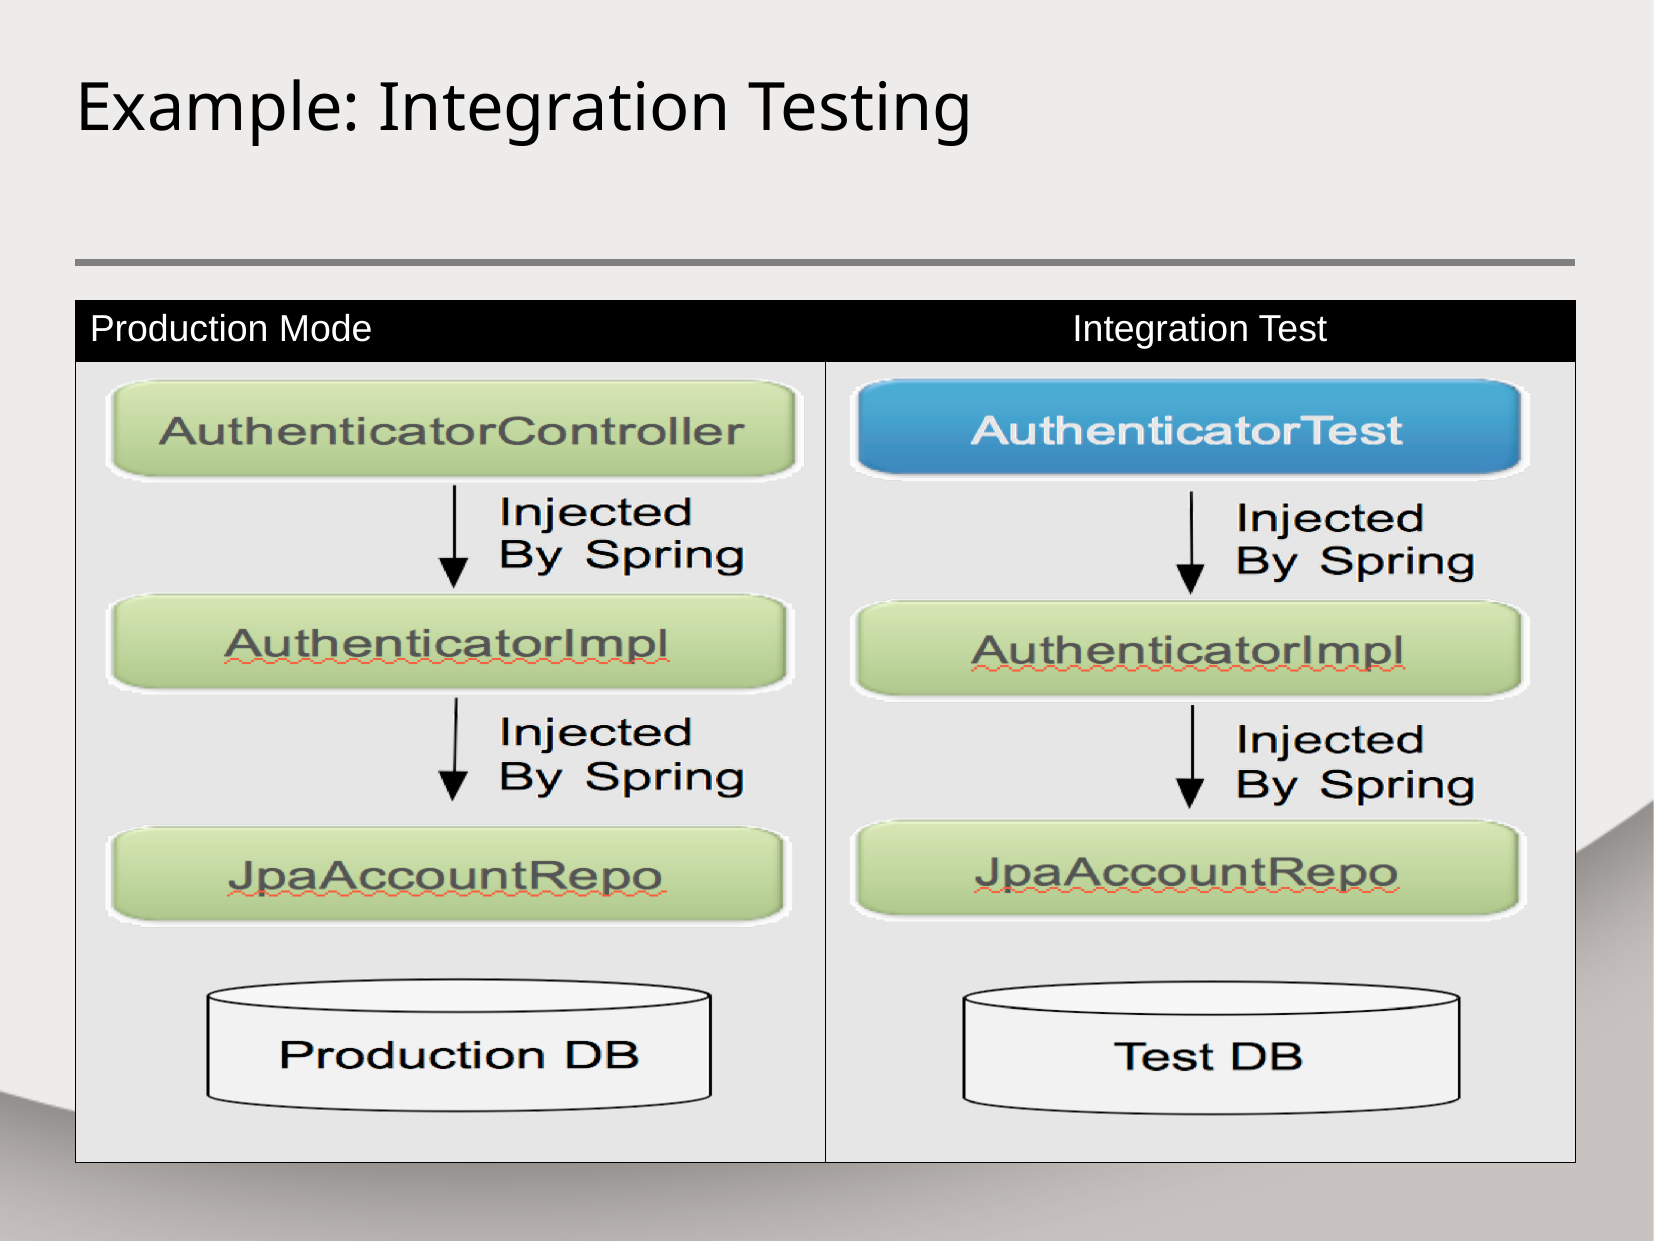

# Example: Integration Testing
| Production Mode | Integration Test |
| --- | --- |
| | |